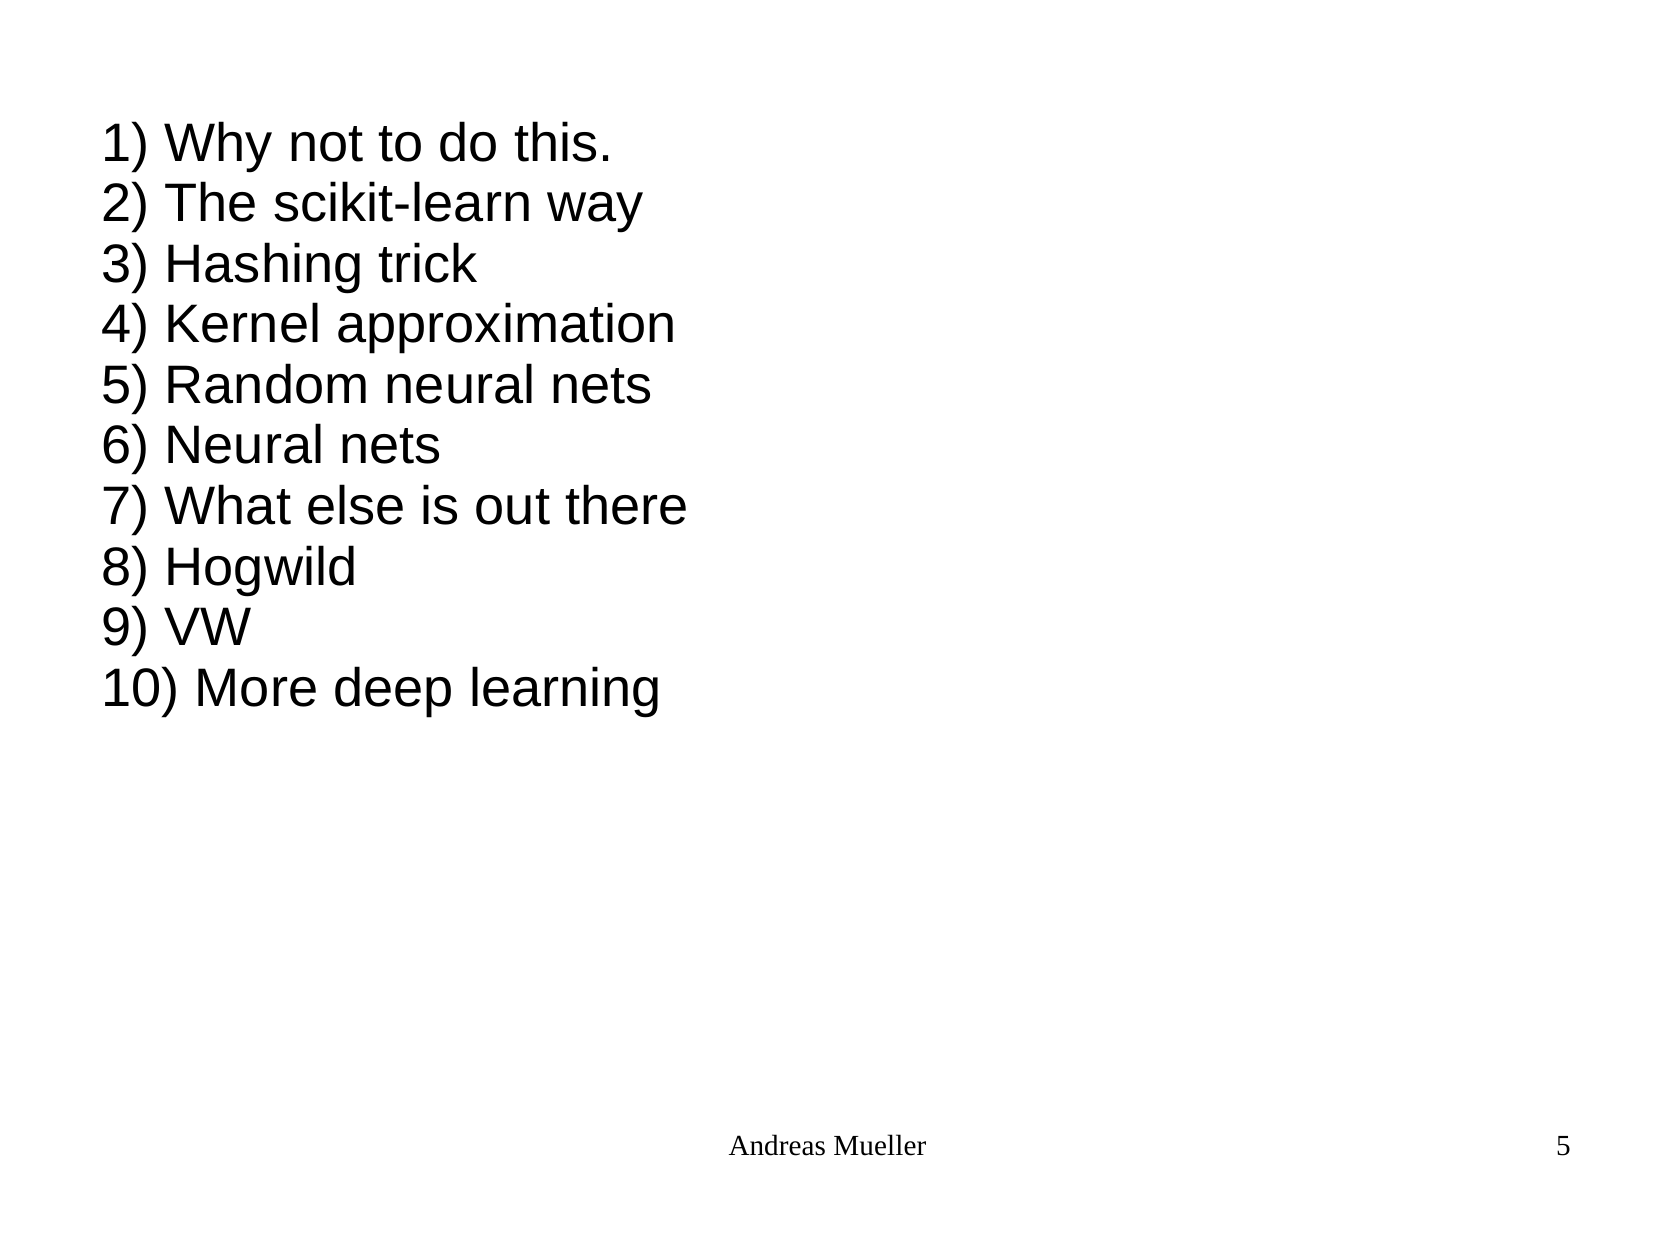

Why not to do this.
 The scikit-learn way
 Hashing trick
 Kernel approximation
 Random neural nets
 Neural nets
 What else is out there
 Hogwild
 VW
 More deep learning
Andreas Mueller
5